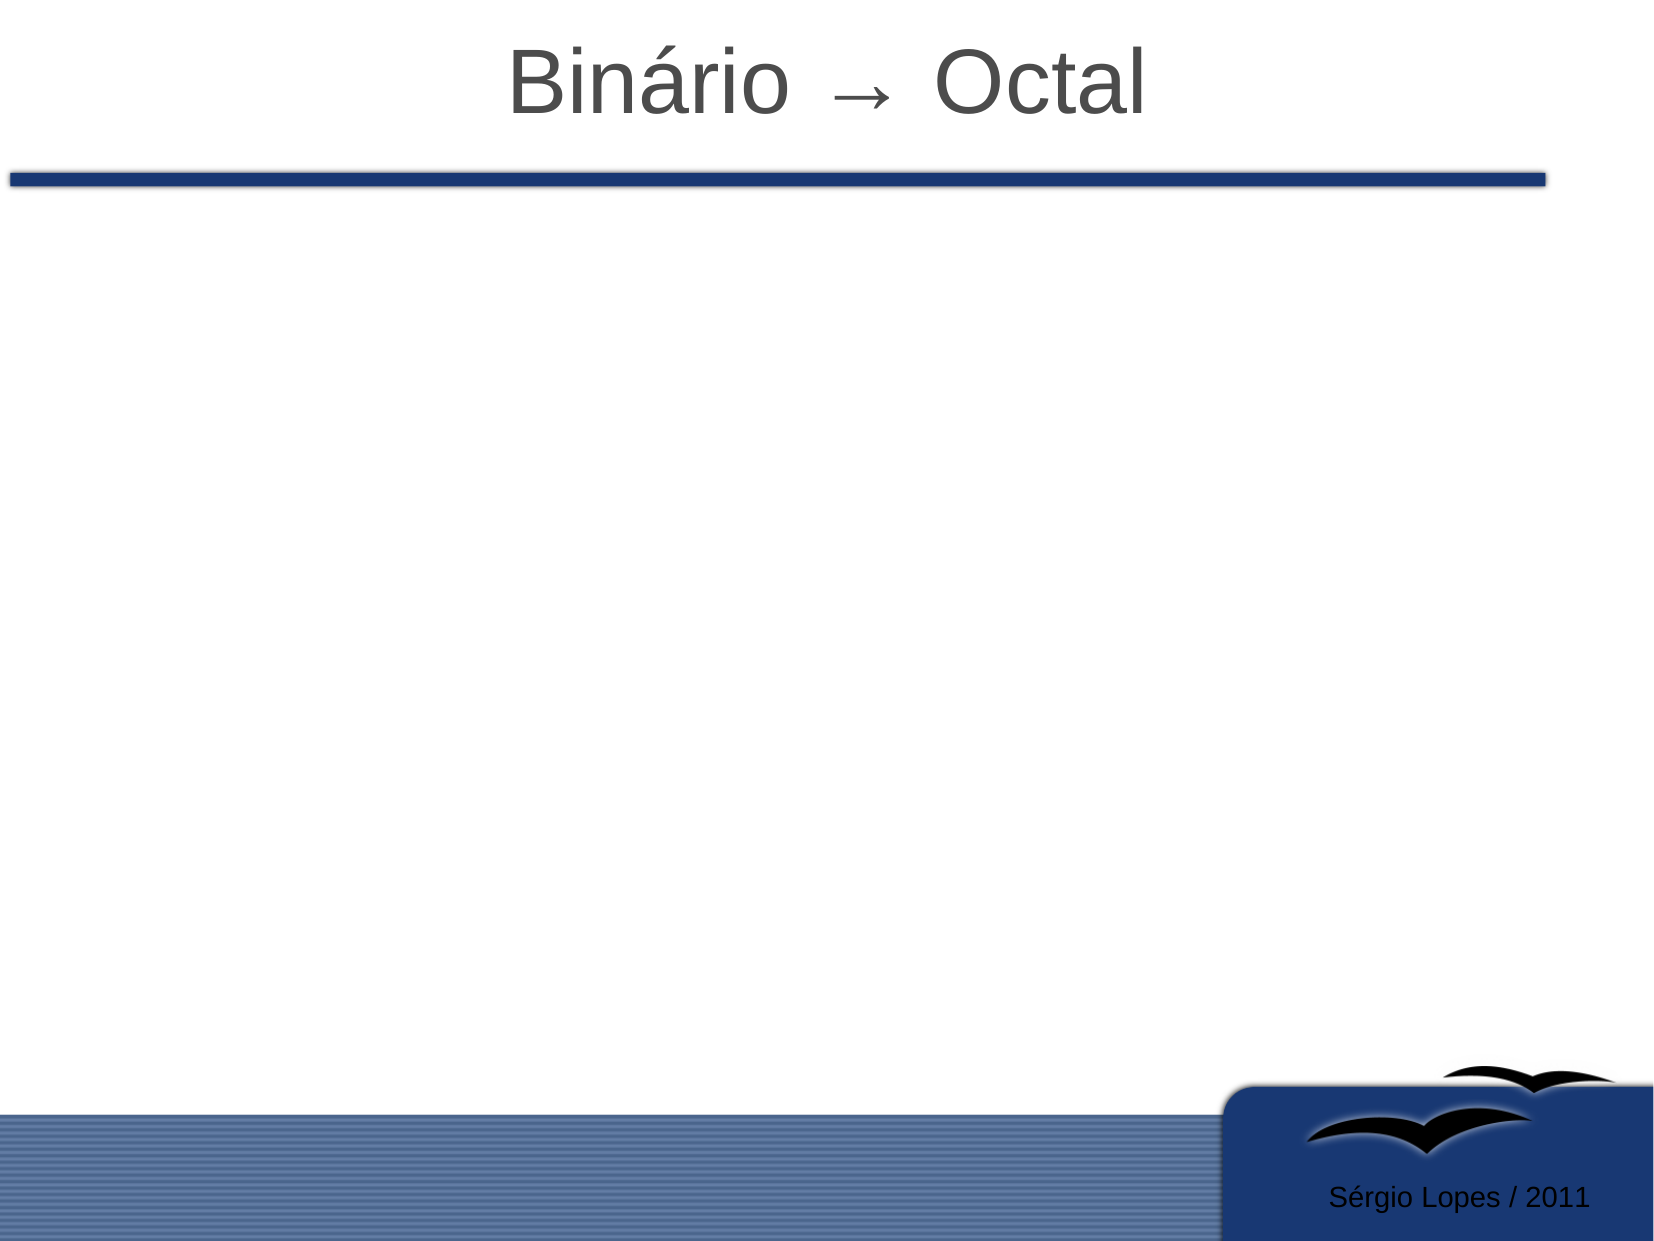

# Binário → Octal
Sérgio Lopes / 2011